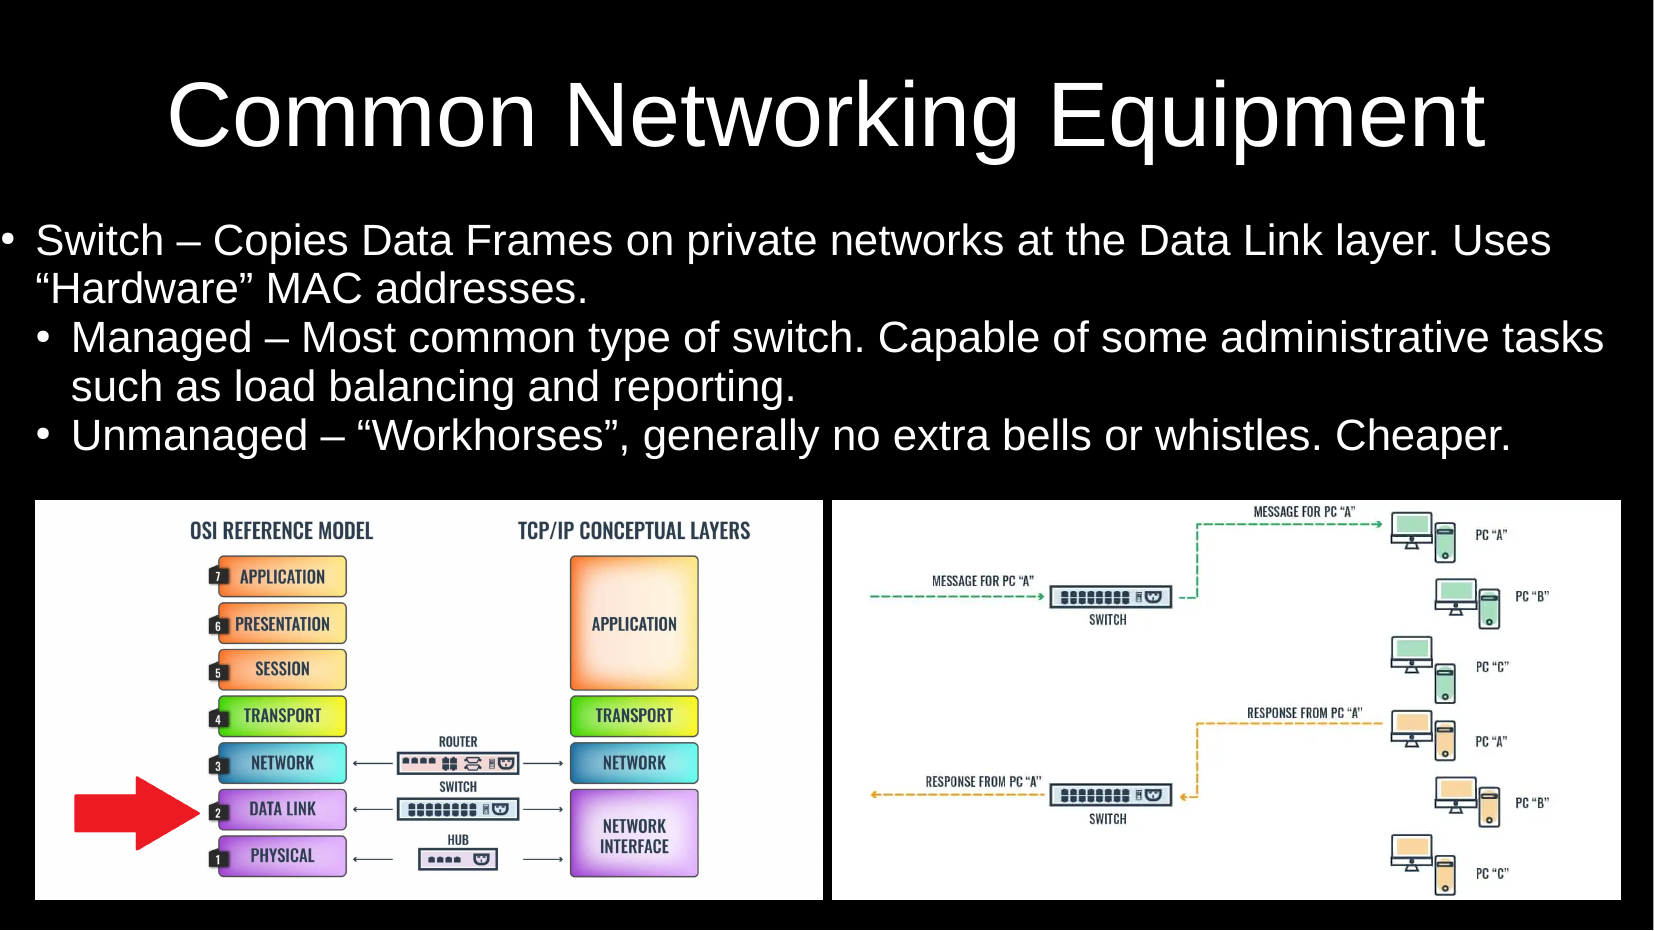

# Common Networking Equipment
Switch – Copies Data Frames on private networks at the Data Link layer. Uses “Hardware” MAC addresses.
Managed – Most common type of switch. Capable of some administrative tasks such as load balancing and reporting.
Unmanaged – “Workhorses”, generally no extra bells or whistles. Cheaper.